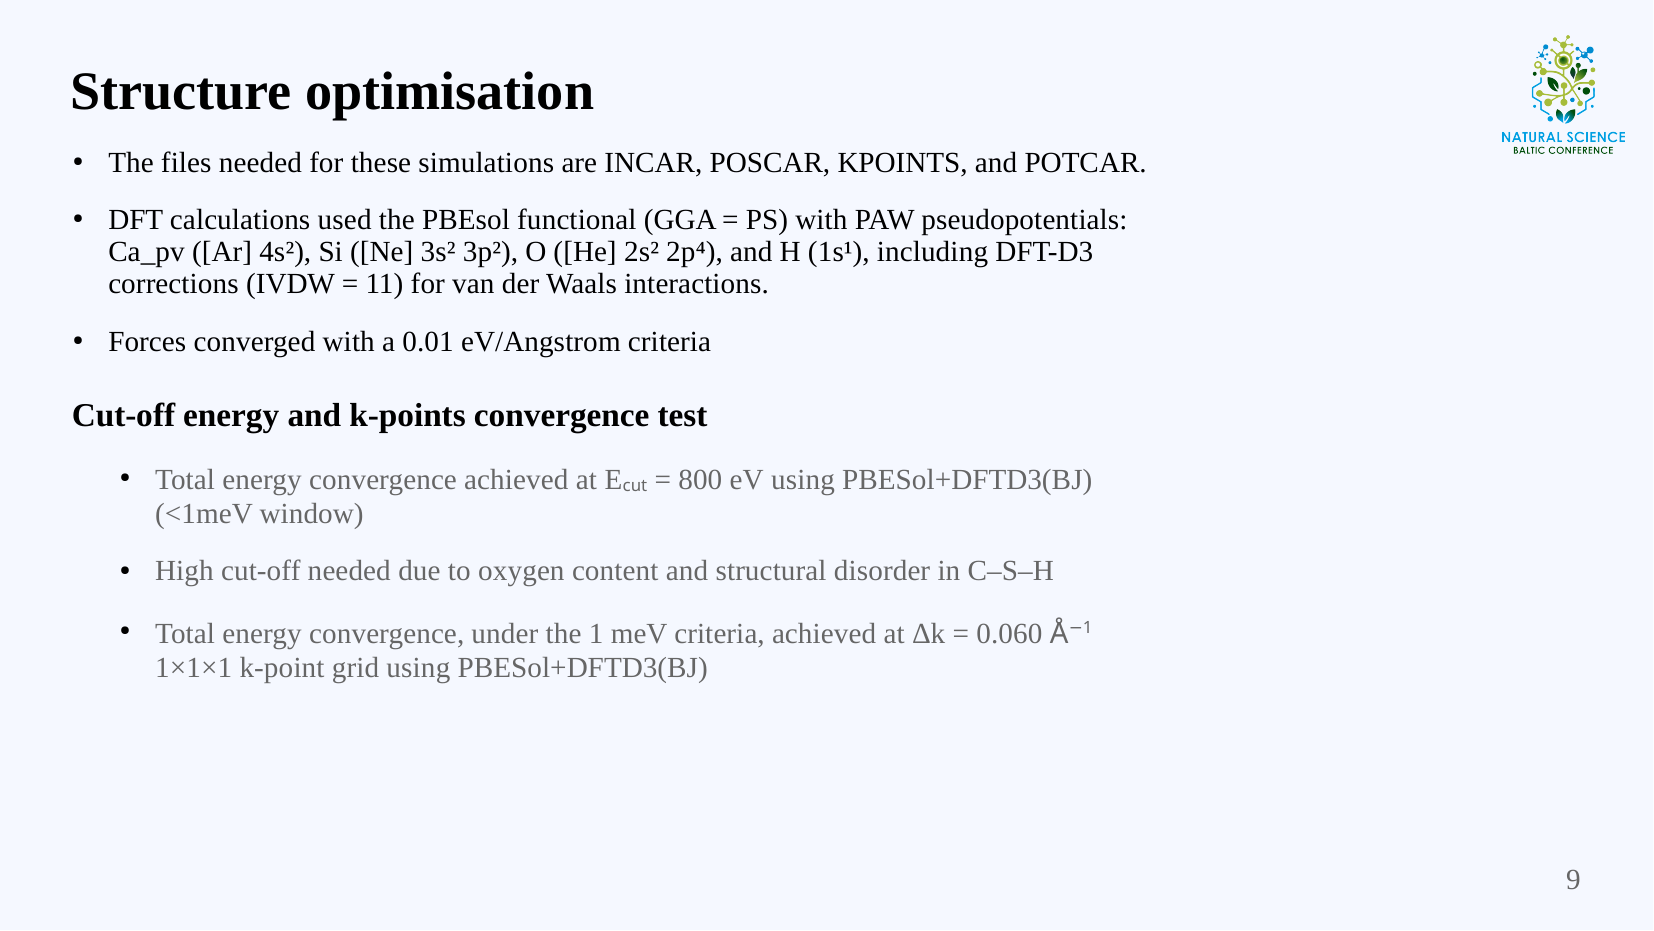

# Structure optimisation
The files needed for these simulations are INCAR, POSCAR, KPOINTS, and POTCAR.
DFT calculations used the PBEsol functional (GGA = PS) with PAW pseudopotentials: Ca_pv ([Ar] 4s²), Si ([Ne] 3s² 3p²), O ([He] 2s² 2p⁴), and H (1s¹), including DFT-D3 corrections (IVDW = 11) for van der Waals interactions.
Forces converged with a 0.01 eV/Angstrom criteria
Cut-off energy and k-points convergence test
Total energy convergence achieved at Ecut = 800 eV using PBESol+DFTD3(BJ) (<1meV window)
High cut-off needed due to oxygen content and structural disorder in C–S–H
Total energy convergence, under the 1 meV criteria, achieved at ∆k = 0.060 Å−1 1×1×1 k-point grid using PBESol+DFTD3(BJ)